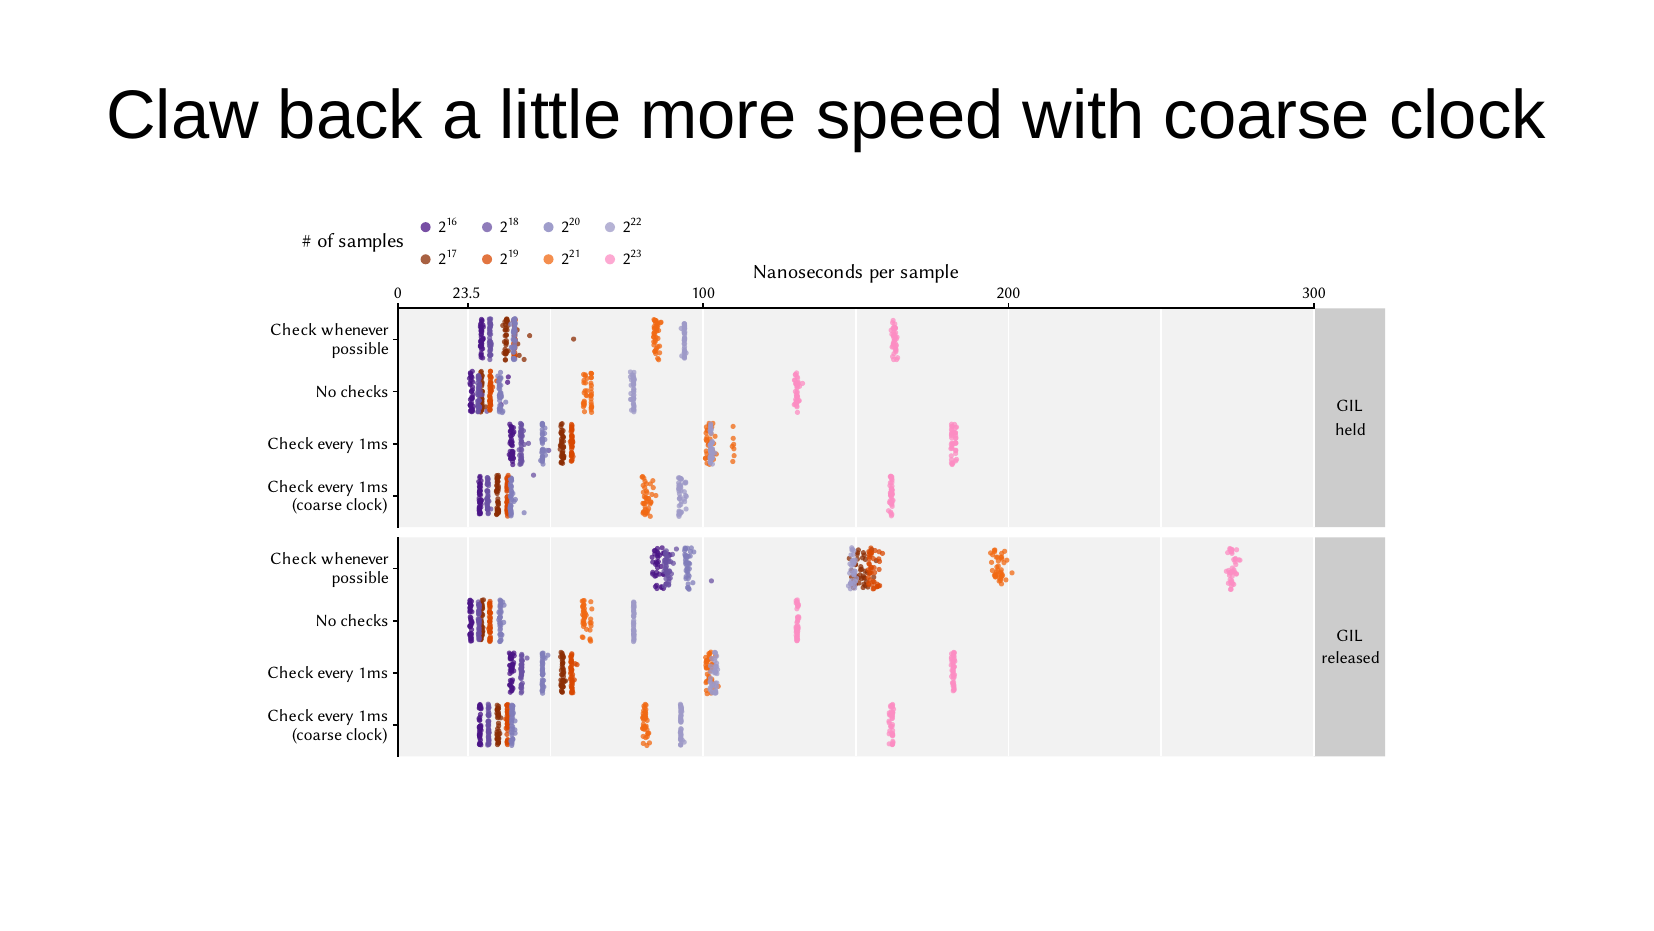

# Claw back a little more speed with coarse clock